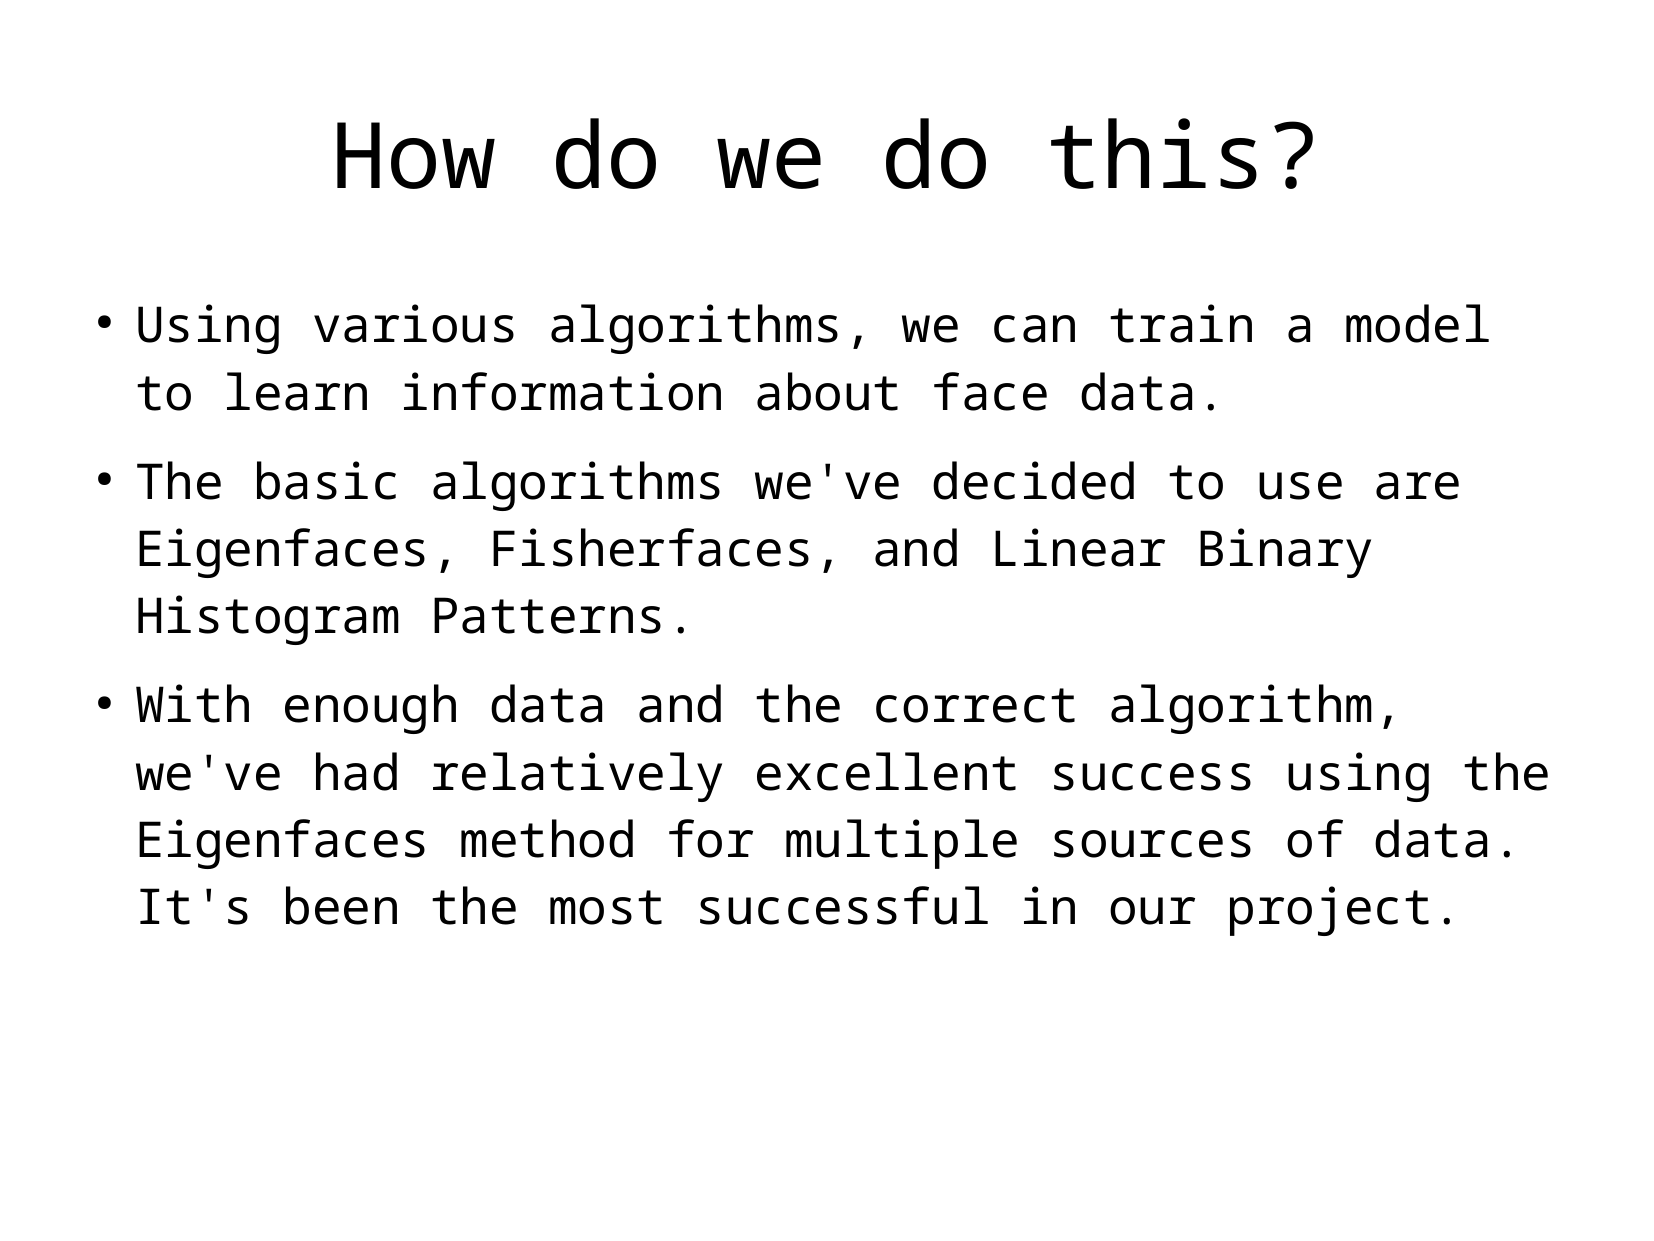

# How do we do this?
Using various algorithms, we can train a model to learn information about face data.
The basic algorithms we've decided to use are Eigenfaces, Fisherfaces, and Linear Binary Histogram Patterns.
With enough data and the correct algorithm, we've had relatively excellent success using the Eigenfaces method for multiple sources of data. It's been the most successful in our project.